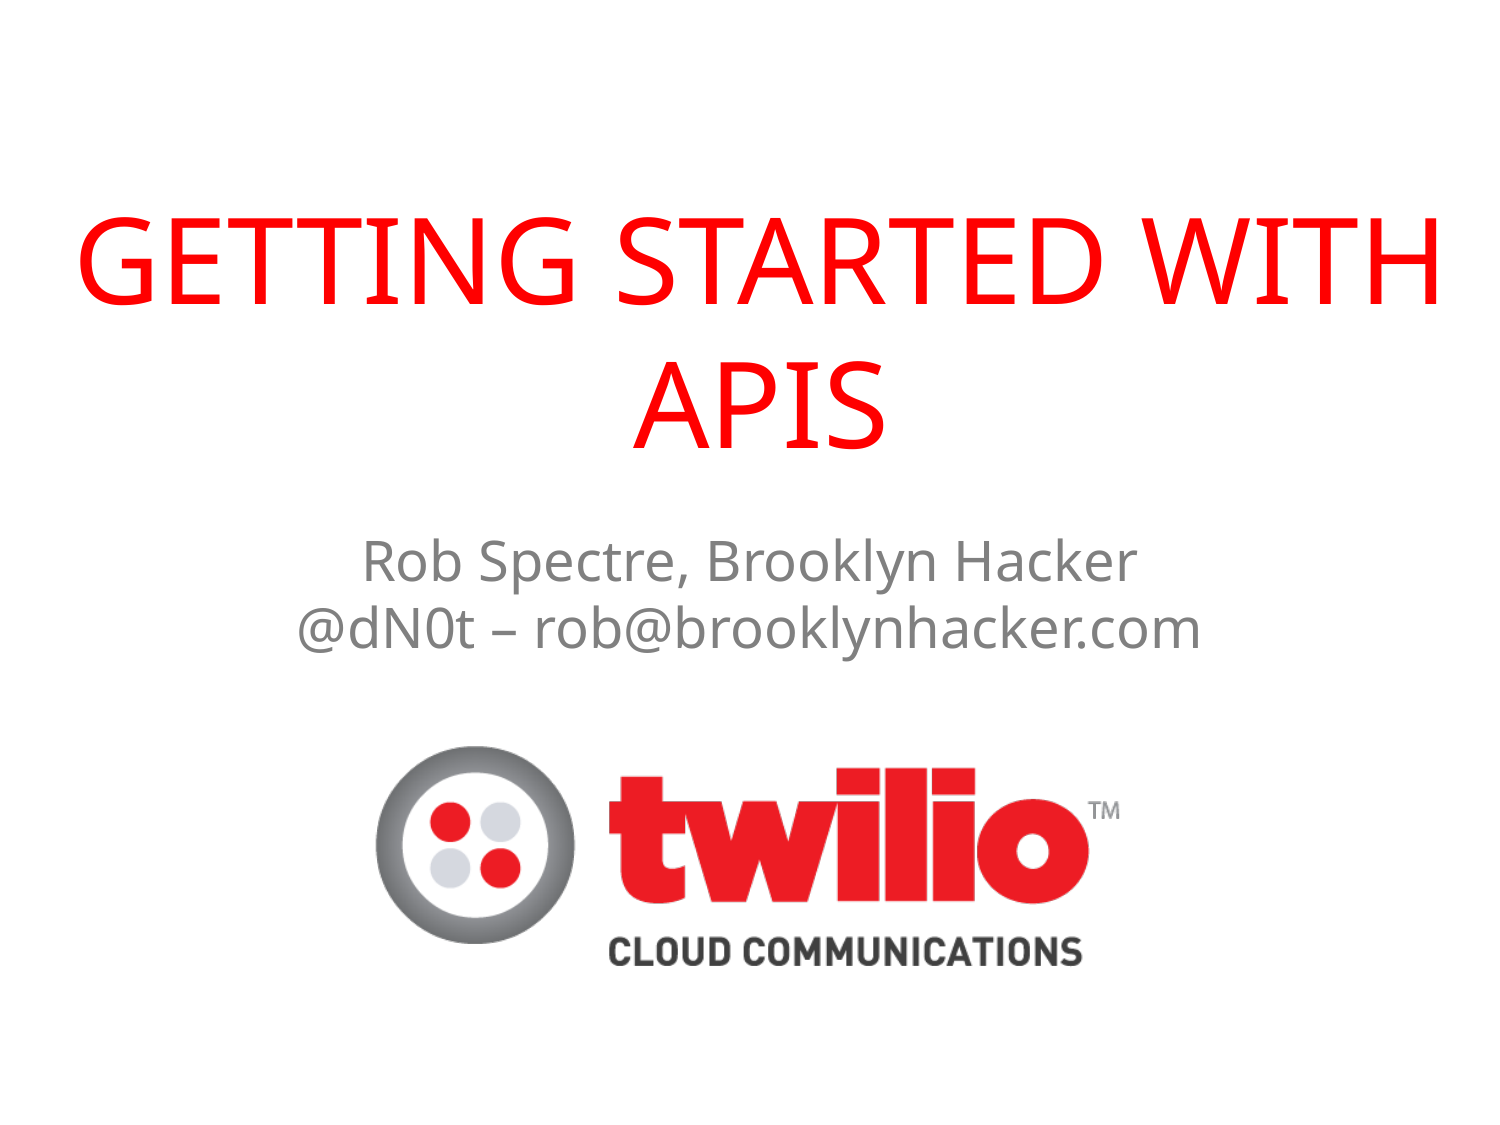

# GETTING STARTED WITH APIS
Rob Spectre, Brooklyn Hacker
@dN0t – rob@brooklynhacker.com